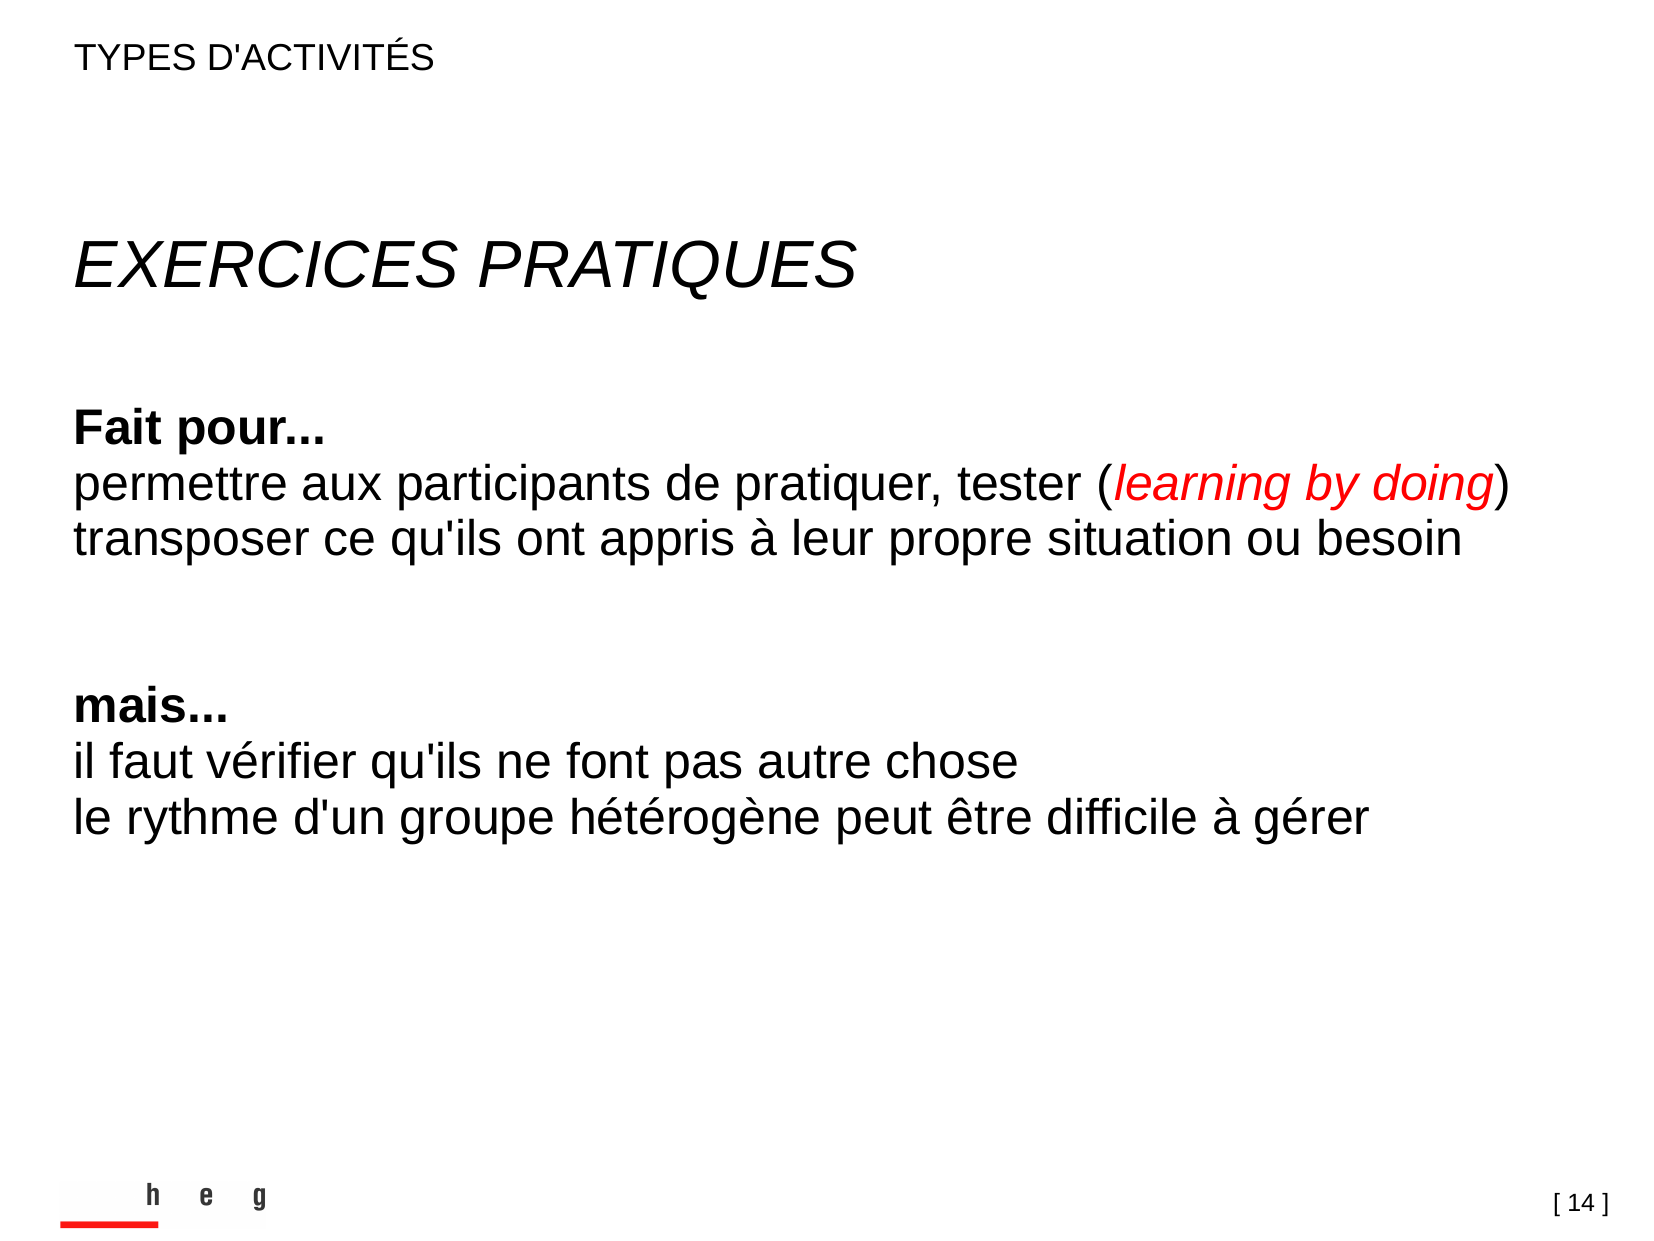

TYPES D'ACTIVITÉS
EXERCICES PRATIQUES
Fait pour...
permettre aux participants de pratiquer, tester (learning by doing)
transposer ce qu'ils ont appris à leur propre situation ou besoin
mais...
il faut vérifier qu'ils ne font pas autre chose
le rythme d'un groupe hétérogène peut être difficile à gérer